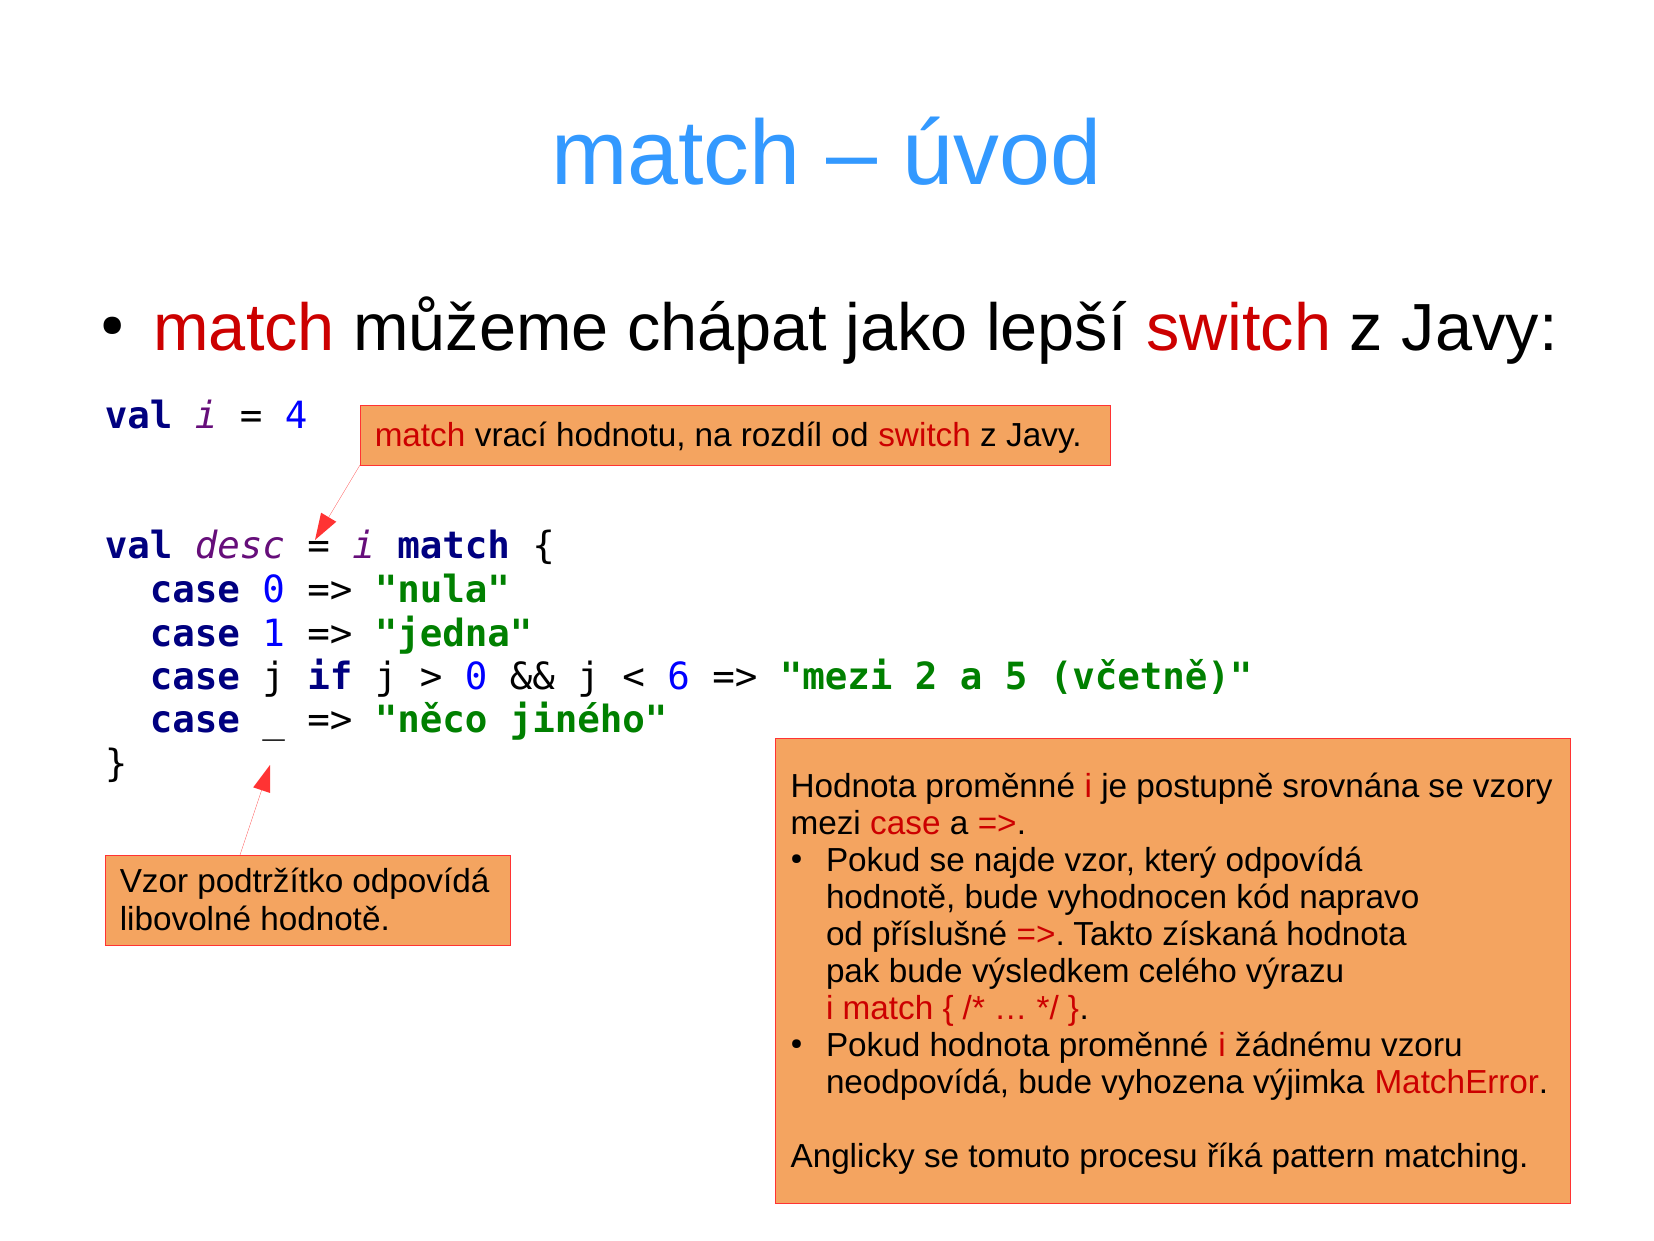

# match – úvod
match můžeme chápat jako lepší switch z Javy:
val i = 4
val desc = i match {
 case 0 => "nula"
 case 1 => "jedna"
 case j if j > 0 && j < 6 => "mezi 2 a 5 (včetně)"
 case _ => "něco jiného"
}
match vrací hodnotu, na rozdíl od switch z Javy.
Hodnota proměnné i je postupně srovnána se vzory
mezi case a =>.
Pokud se najde vzor, který odpovídá
hodnotě, bude vyhodnocen kód napravo
od příslušné =>. Takto získaná hodnota
pak bude výsledkem celého výrazu
i match { /* … */ }.
Pokud hodnota proměnné i žádnému vzoru
neodpovídá, bude vyhozena výjimka MatchError.
Anglicky se tomuto procesu říká pattern matching.
Vzor podtržítko odpovídá
libovolné hodnotě.